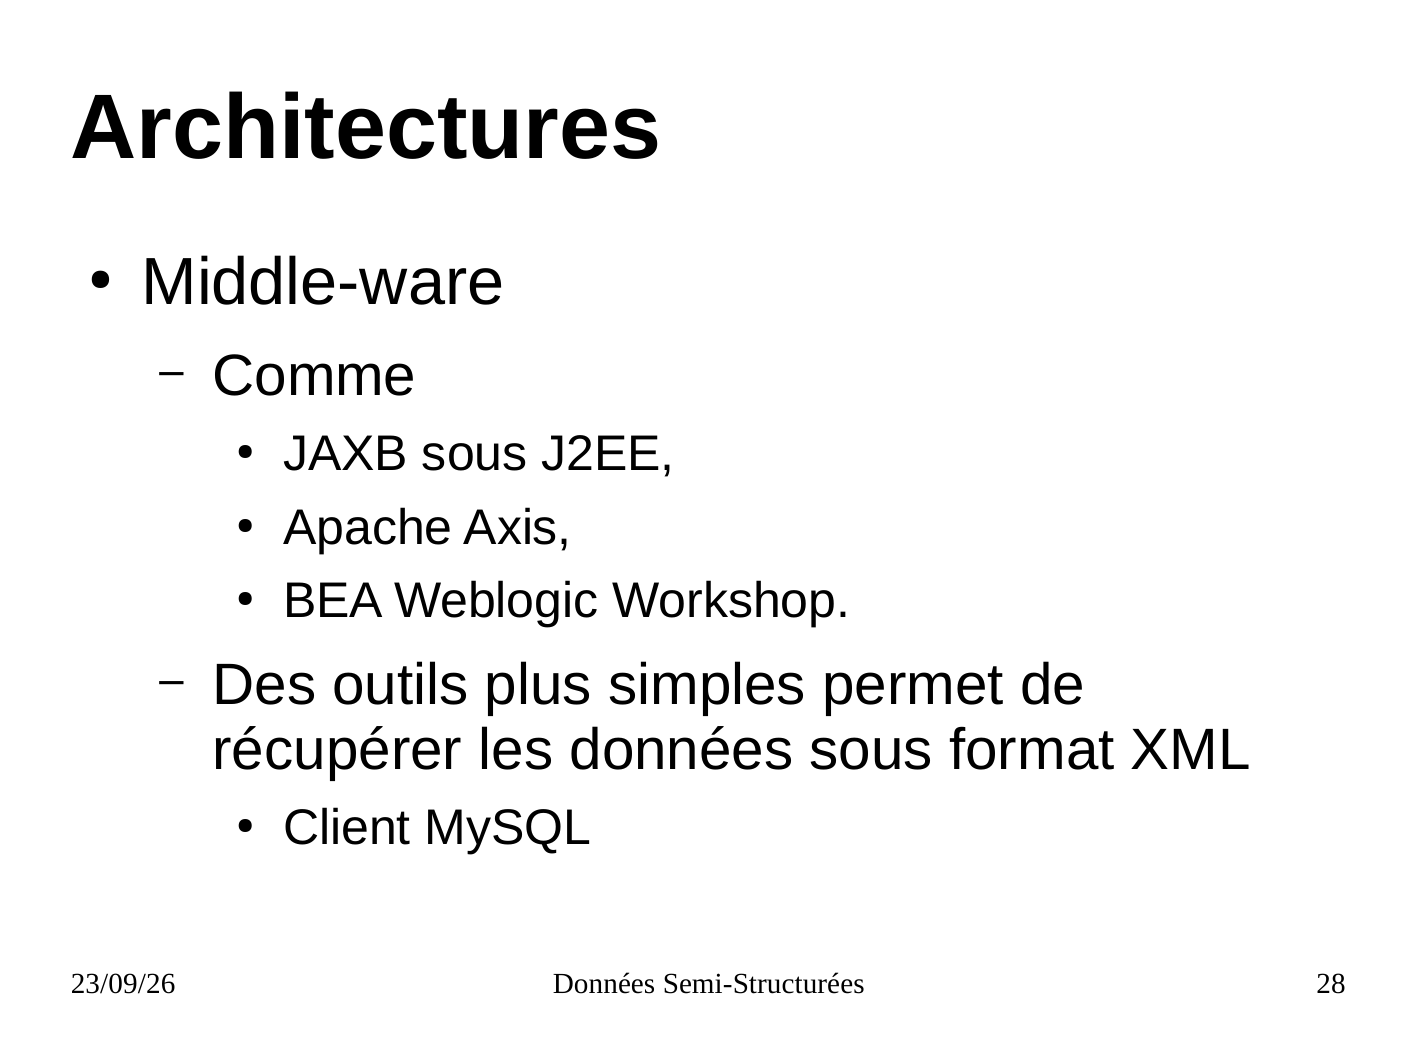

# Architectures
Middle-ware
Comme
JAXB sous J2EE,
Apache Axis,
BEA Weblogic Workshop.
Des outils plus simples permet de récupérer les données sous format XML
Client MySQL
Données Semi-Structurées
28